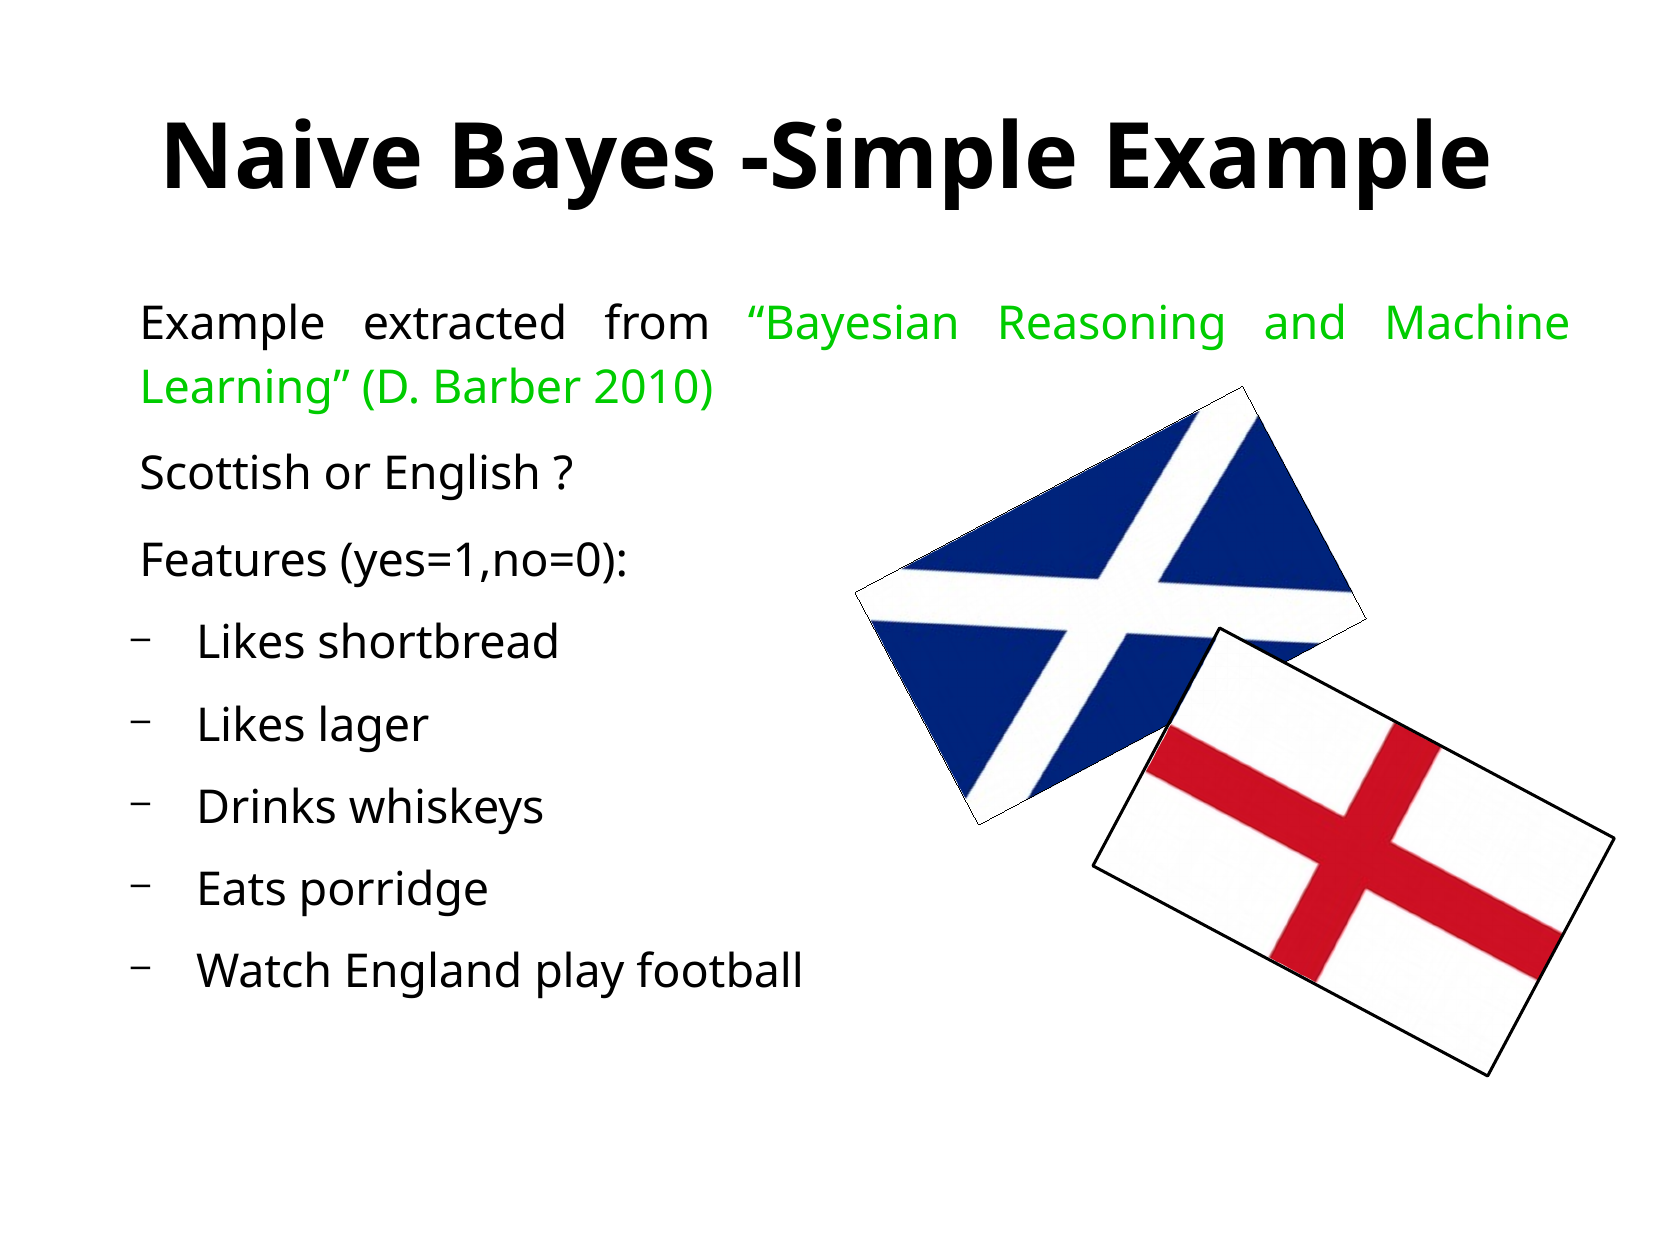

# Naive Bayes -Simple Example
Example extracted from “Bayesian Reasoning and Machine Learning” (D. Barber 2010)
Scottish or English ?
Features (yes=1,no=0):
Likes shortbread
Likes lager
Drinks whiskeys
Eats porridge
Watch England play football